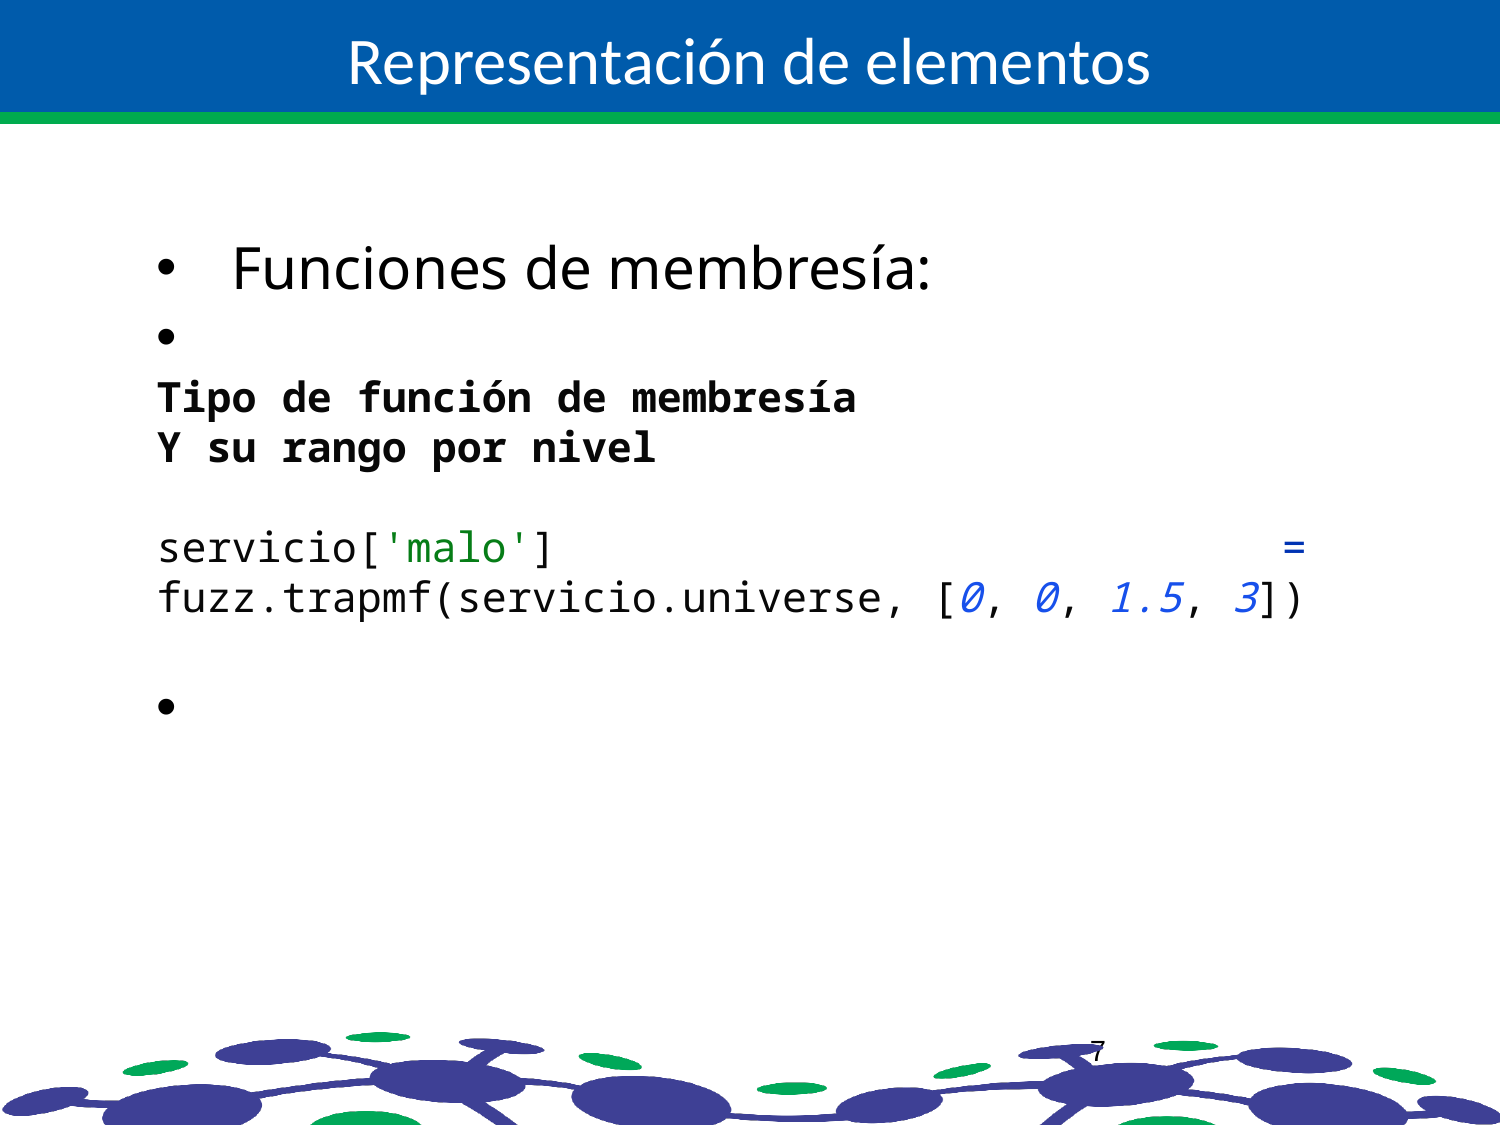

Representación de elementos
Funciones de membresía:
Tipo de función de membresía
Y su rango por nivel
servicio['malo'] = fuzz.trapmf(servicio.universe, [0, 0, 1.5, 3])